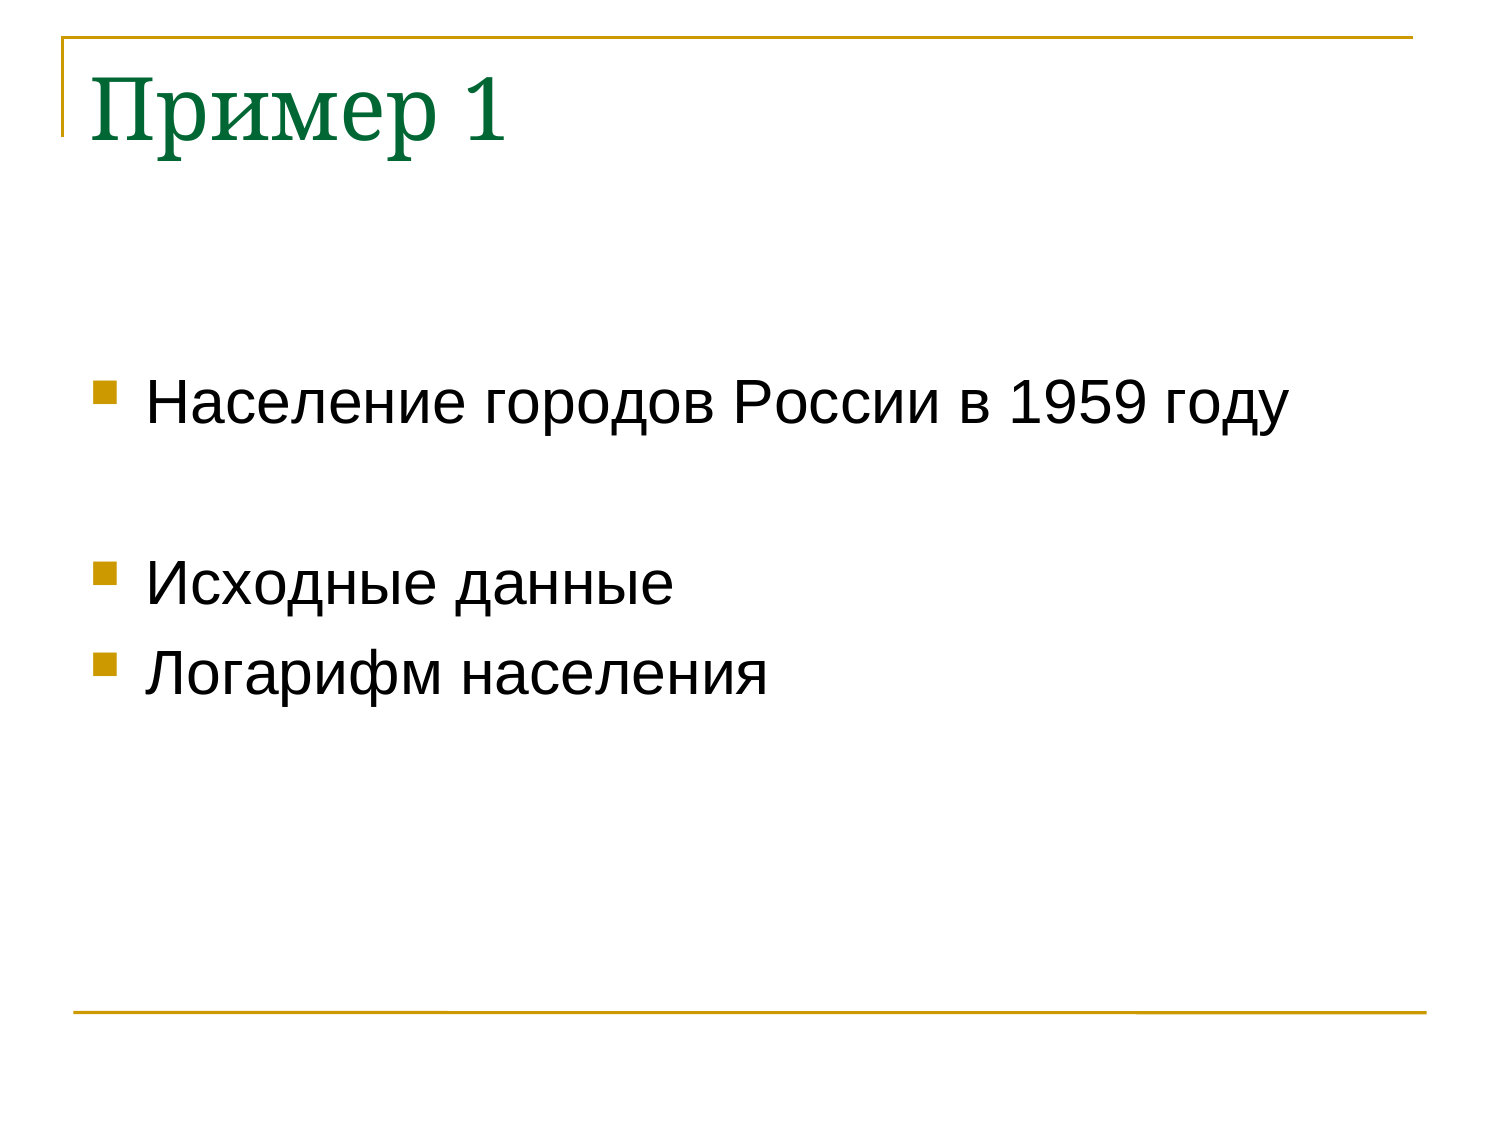

# Пример 1
Население городов России в 1959 году
Исходные данные
Логарифм населения